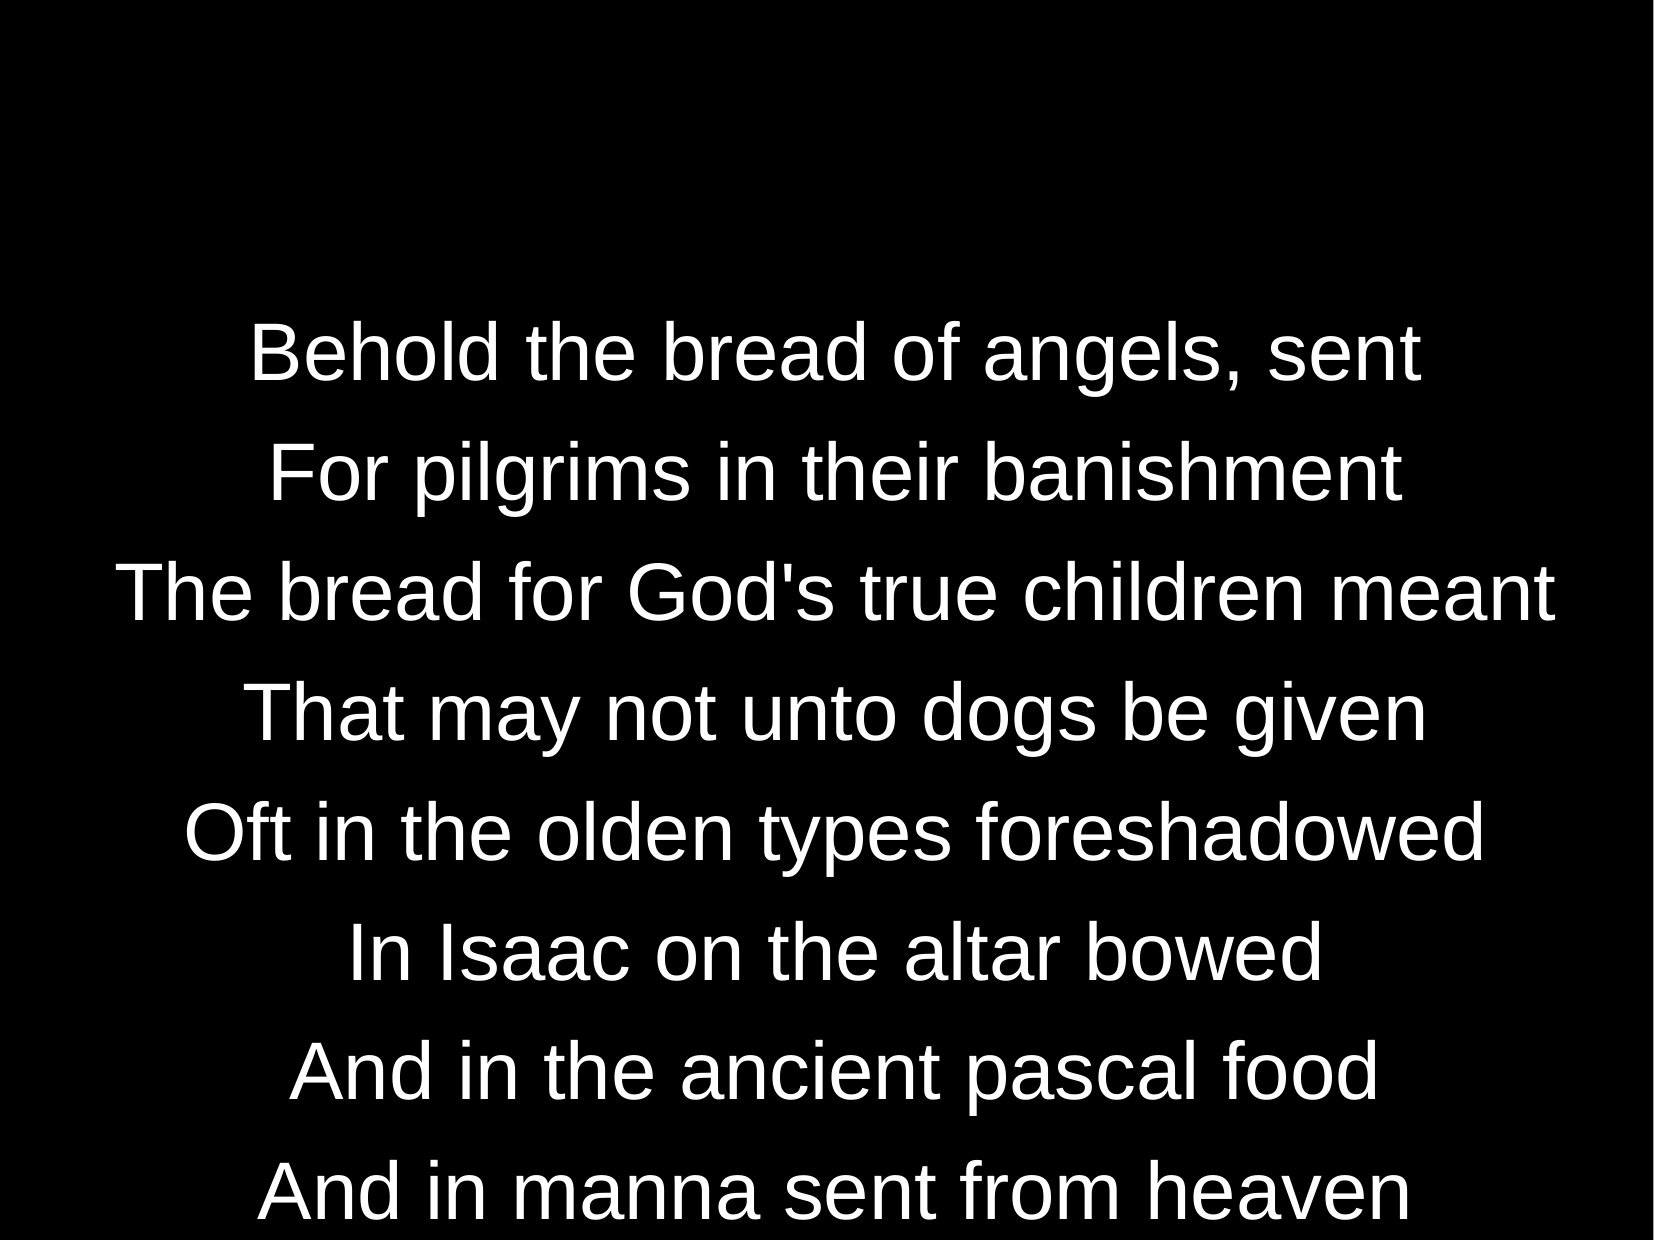

#
Behold the bread of angels, sent
For pilgrims in their banishment
The bread for God's true children meant
That may not unto dogs be given
Oft in the olden types foreshadowed
In Isaac on the altar bowed
And in the ancient pascal food
And in manna sent from heaven